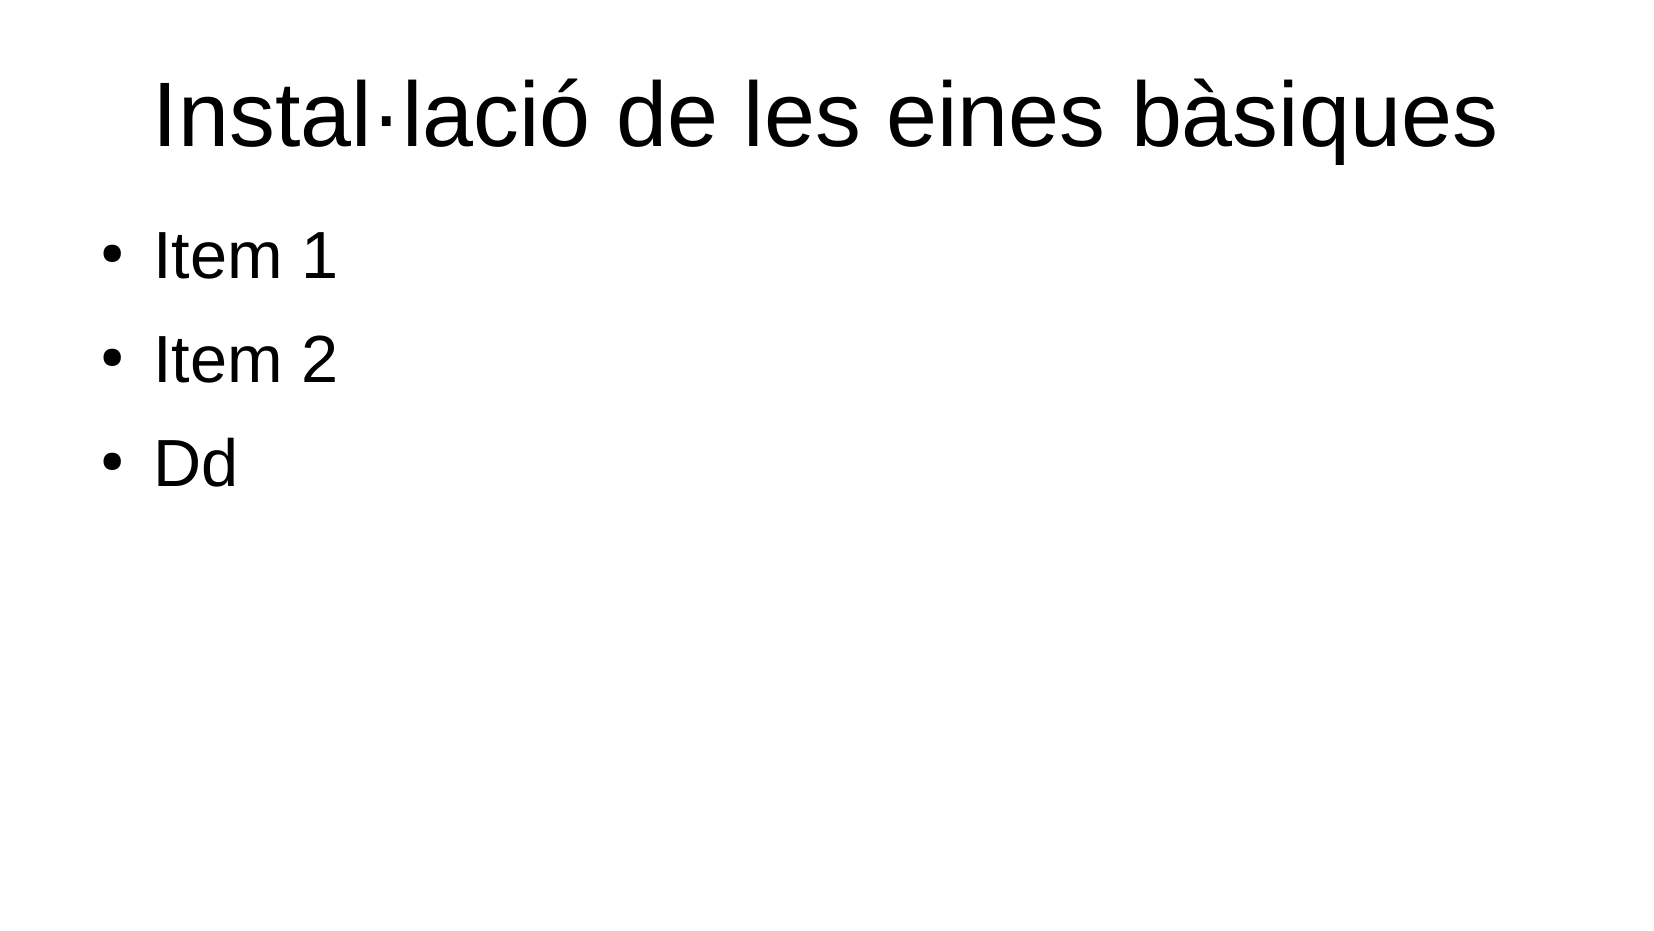

# Instal·lació de les eines bàsiques
Item 1
Item 2
Dd